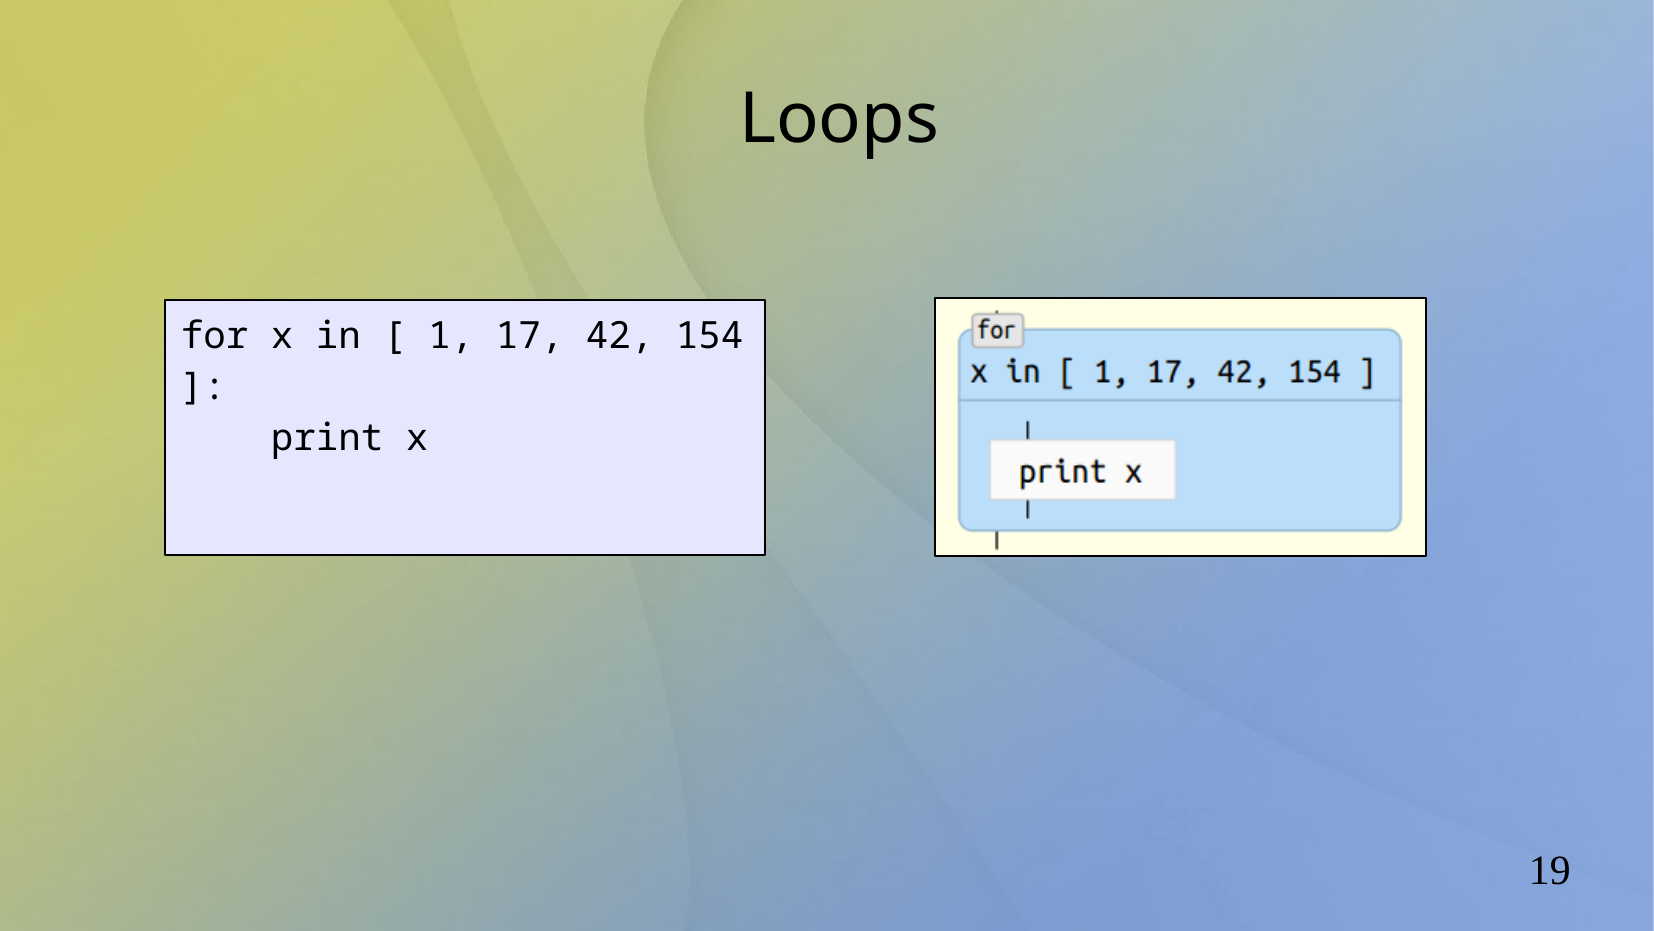

# Loops
for x in [ 1, 17, 42, 154 ]:
 print x
19